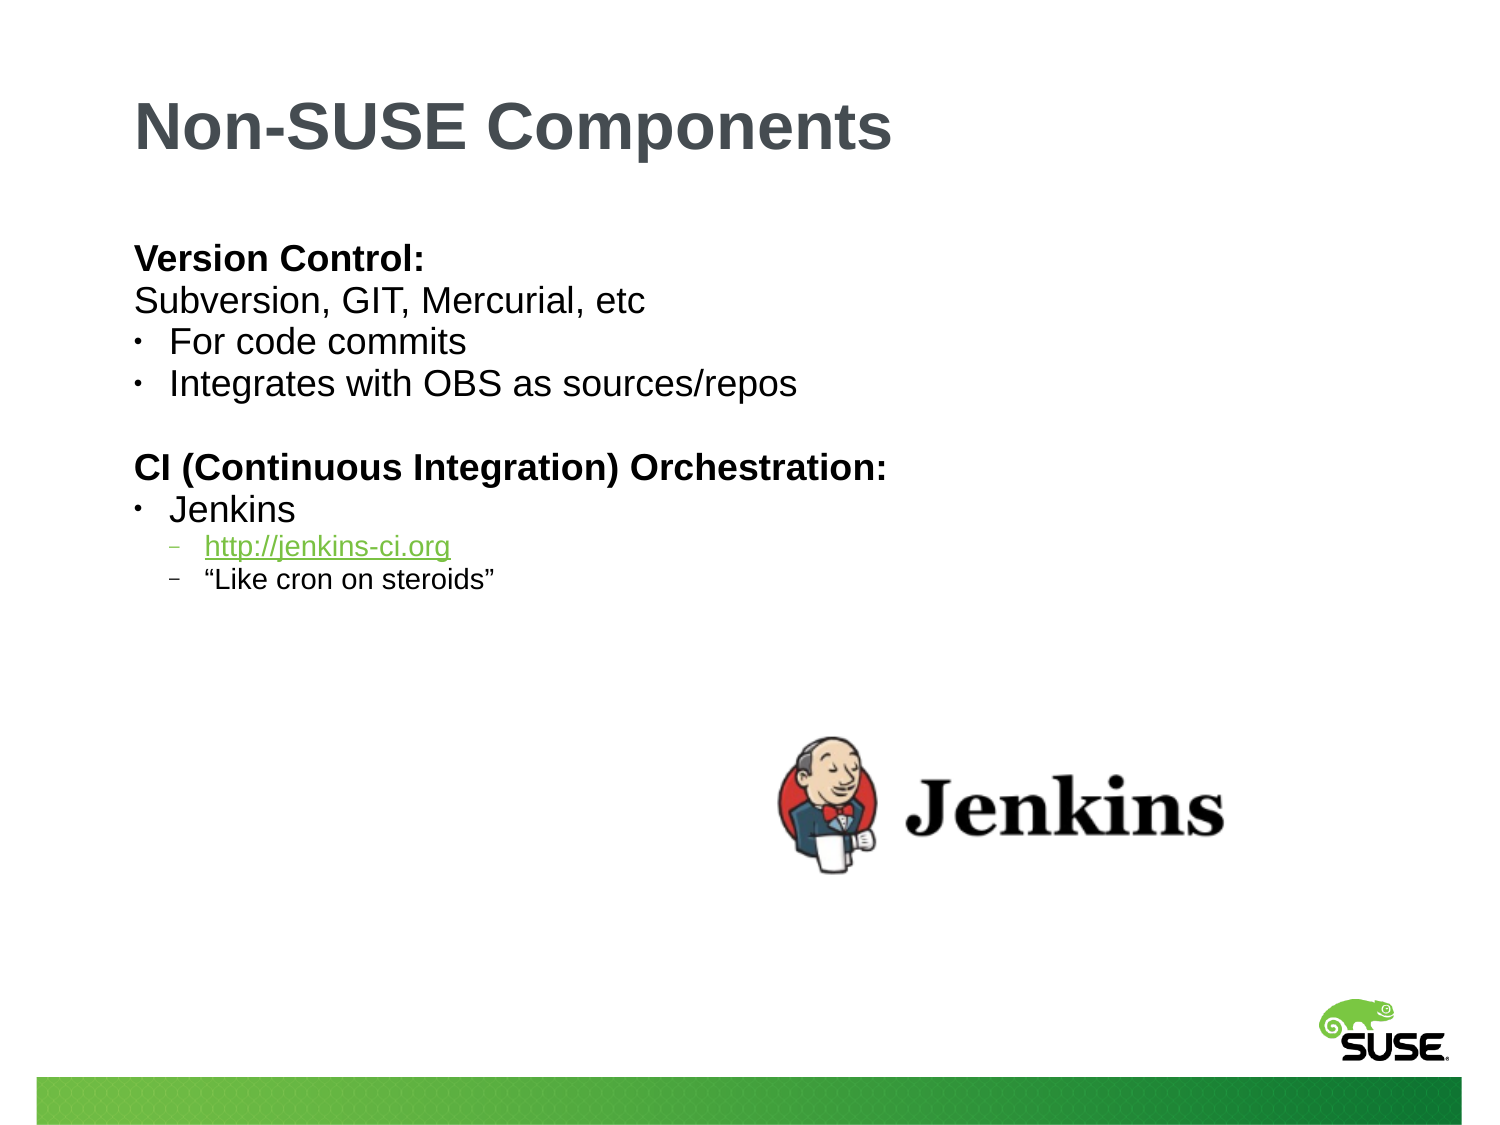

Non-SUSE Components
Version Control:
Subversion, GIT, Mercurial, etc
For code commits
Integrates with OBS as sources/repos
CI (Continuous Integration) Orchestration:
Jenkins
http://jenkins-ci.org
“Like cron on steroids”